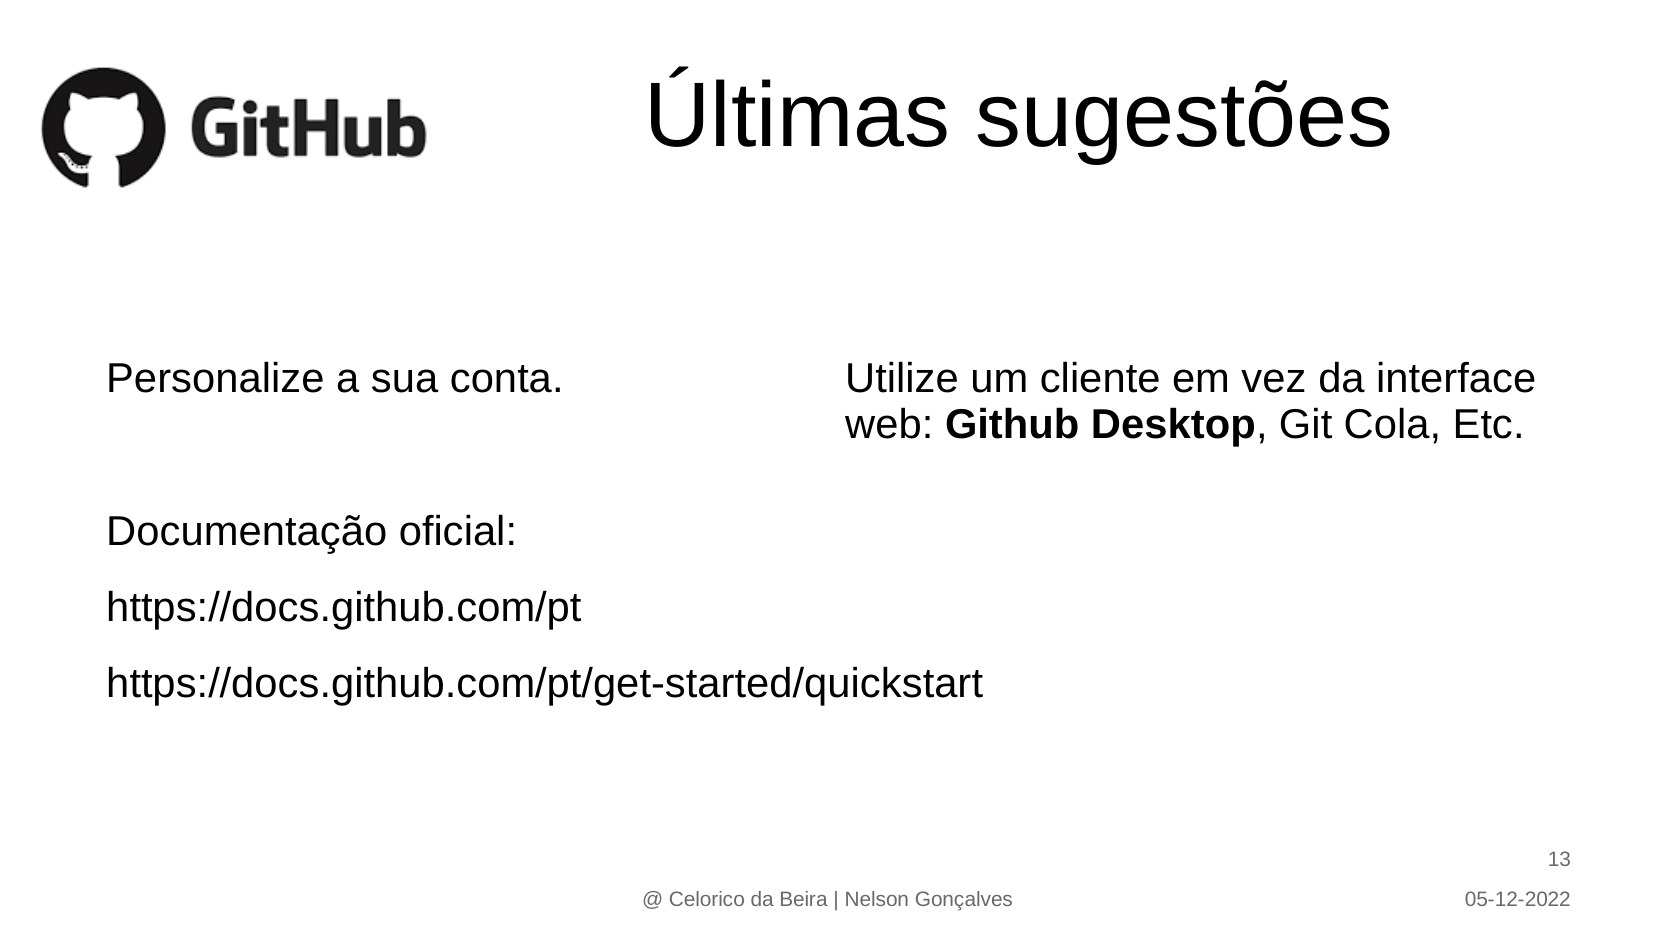

# Últimas sugestões
Personalize a sua conta.
Utilize um cliente em vez da interface web: Github Desktop, Git Cola, Etc.
Documentação oficial:
https://docs.github.com/pt
https://docs.github.com/pt/get-started/quickstart
@ Celorico da Beira | Nelson Gonçalves
13
05-12-2022